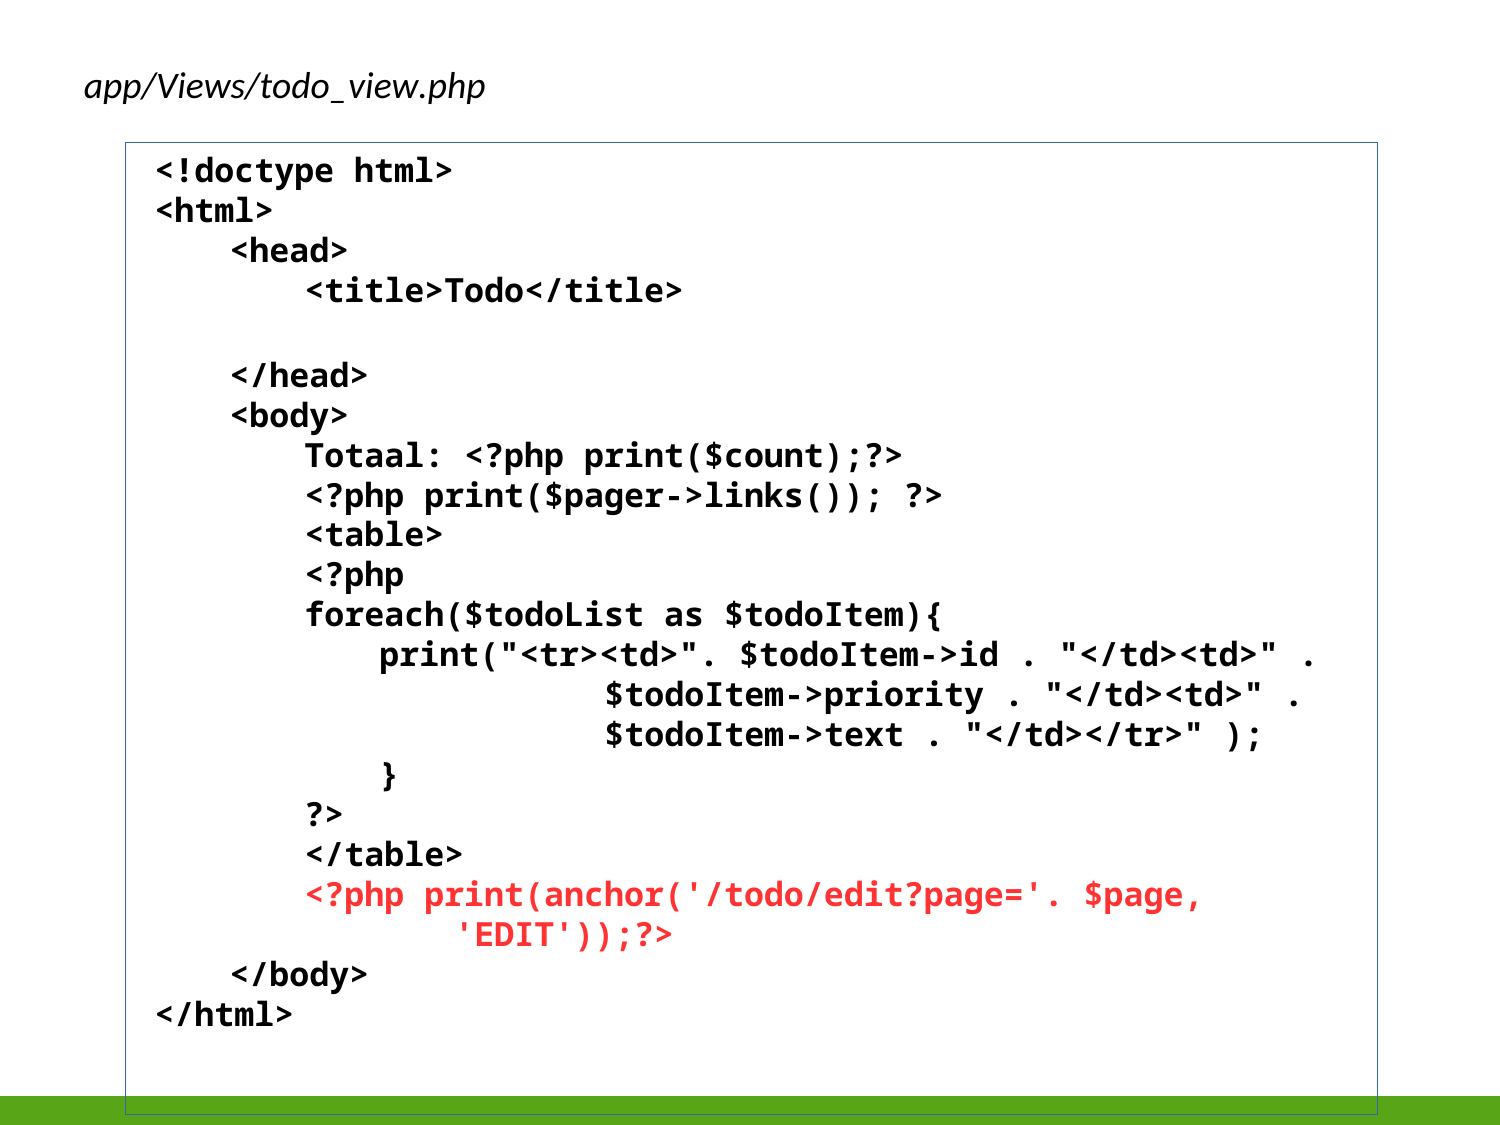

app/Views/todo_view.php
<!doctype html>
<html>
	<head>
		<title>Todo</title>
	</head>
	<body>
		Totaal: <?php print($count);?>
		<?php print($pager->links()); ?>
 		<table>
		<?php
		foreach($todoList as $todoItem){
			print("<tr><td>". $todoItem->id . "</td><td>" .
					 	$todoItem->priority . "</td><td>" .
						$todoItem->text . "</td></tr>" );
			}
		?>
 	</table>
		<?php print(anchor('/todo/edit?page='. $page,
				'EDIT'));?>
	</body>
</html>